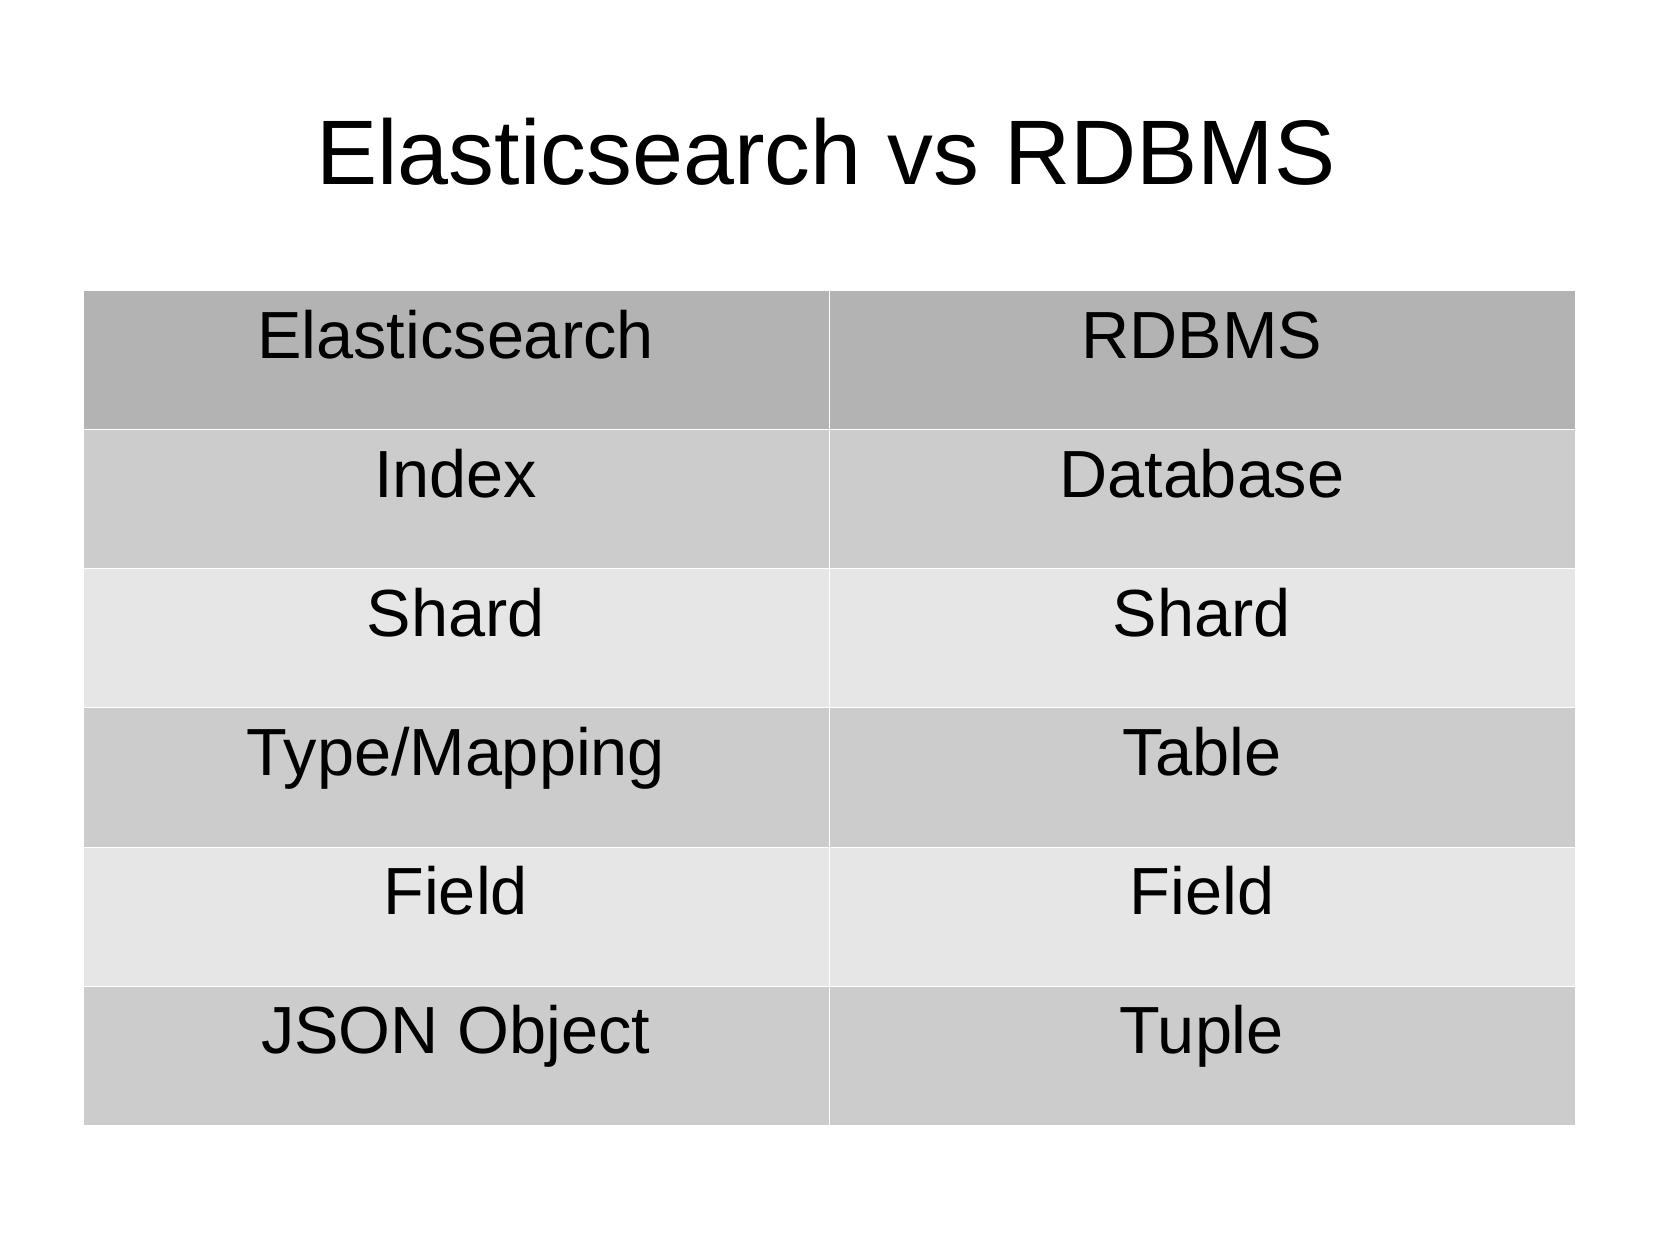

# Elasticsearch vs RDBMS
| Elasticsearch | RDBMS |
| --- | --- |
| Index | Database |
| Shard | Shard |
| Type/Mapping | Table |
| Field | Field |
| JSON Object | Tuple |